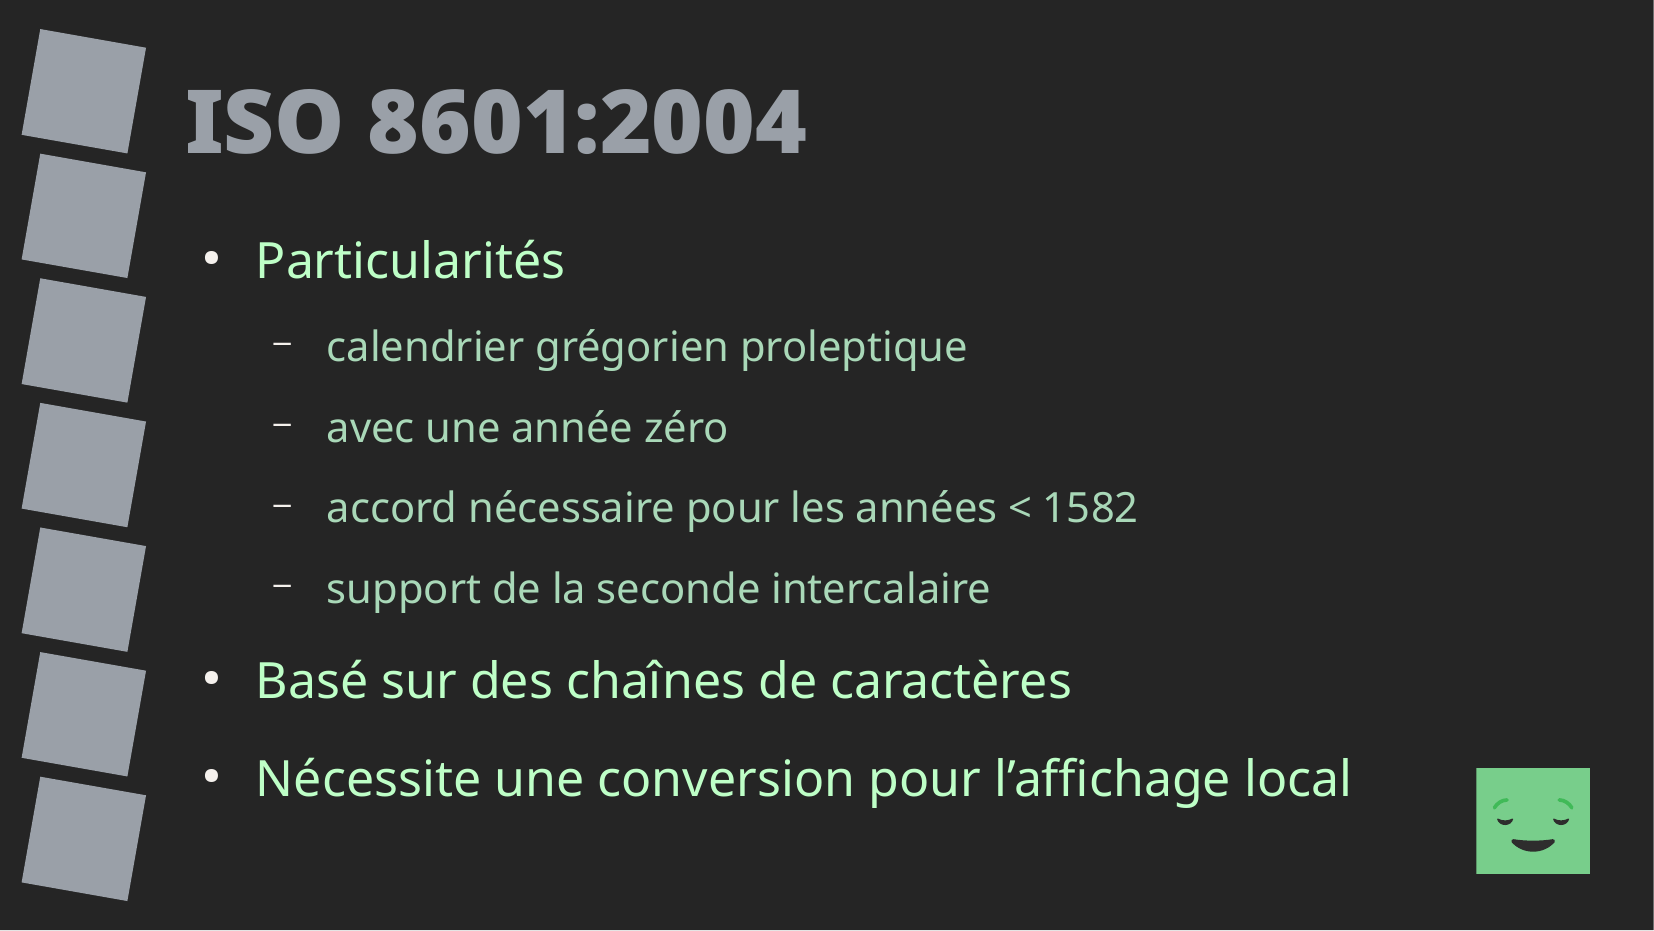

# ISO 8601:2004
Particularités
calendrier grégorien proleptique
avec une année zéro
accord nécessaire pour les années < 1582
support de la seconde intercalaire
Basé sur des chaînes de caractères
Nécessite une conversion pour l’affichage local